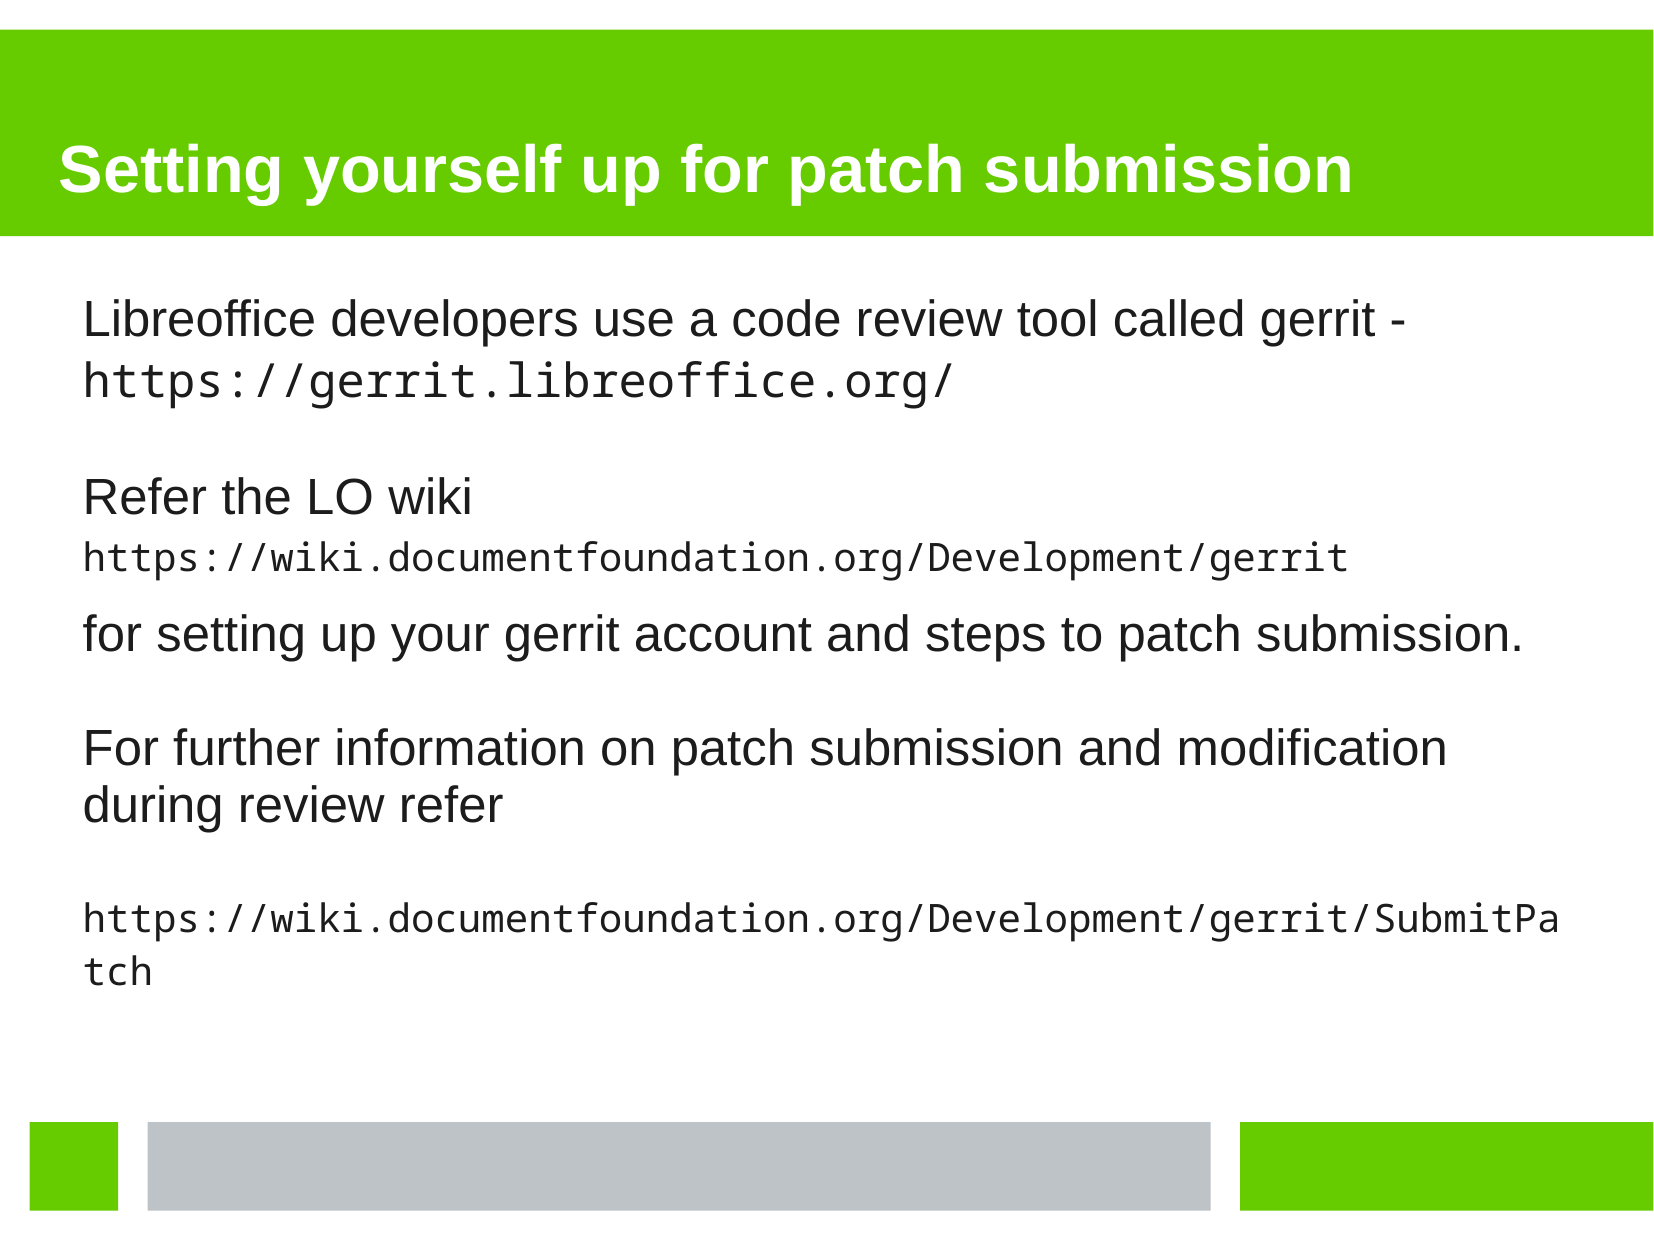

# Setting yourself up for patch submission
Libreoffice developers use a code review tool called gerrit - https://gerrit.libreoffice.org/
Refer the LO wiki https://wiki.documentfoundation.org/Development/gerrit
for setting up your gerrit account and steps to patch submission.
For further information on patch submission and modification during review refer
 https://wiki.documentfoundation.org/Development/gerrit/SubmitPatch